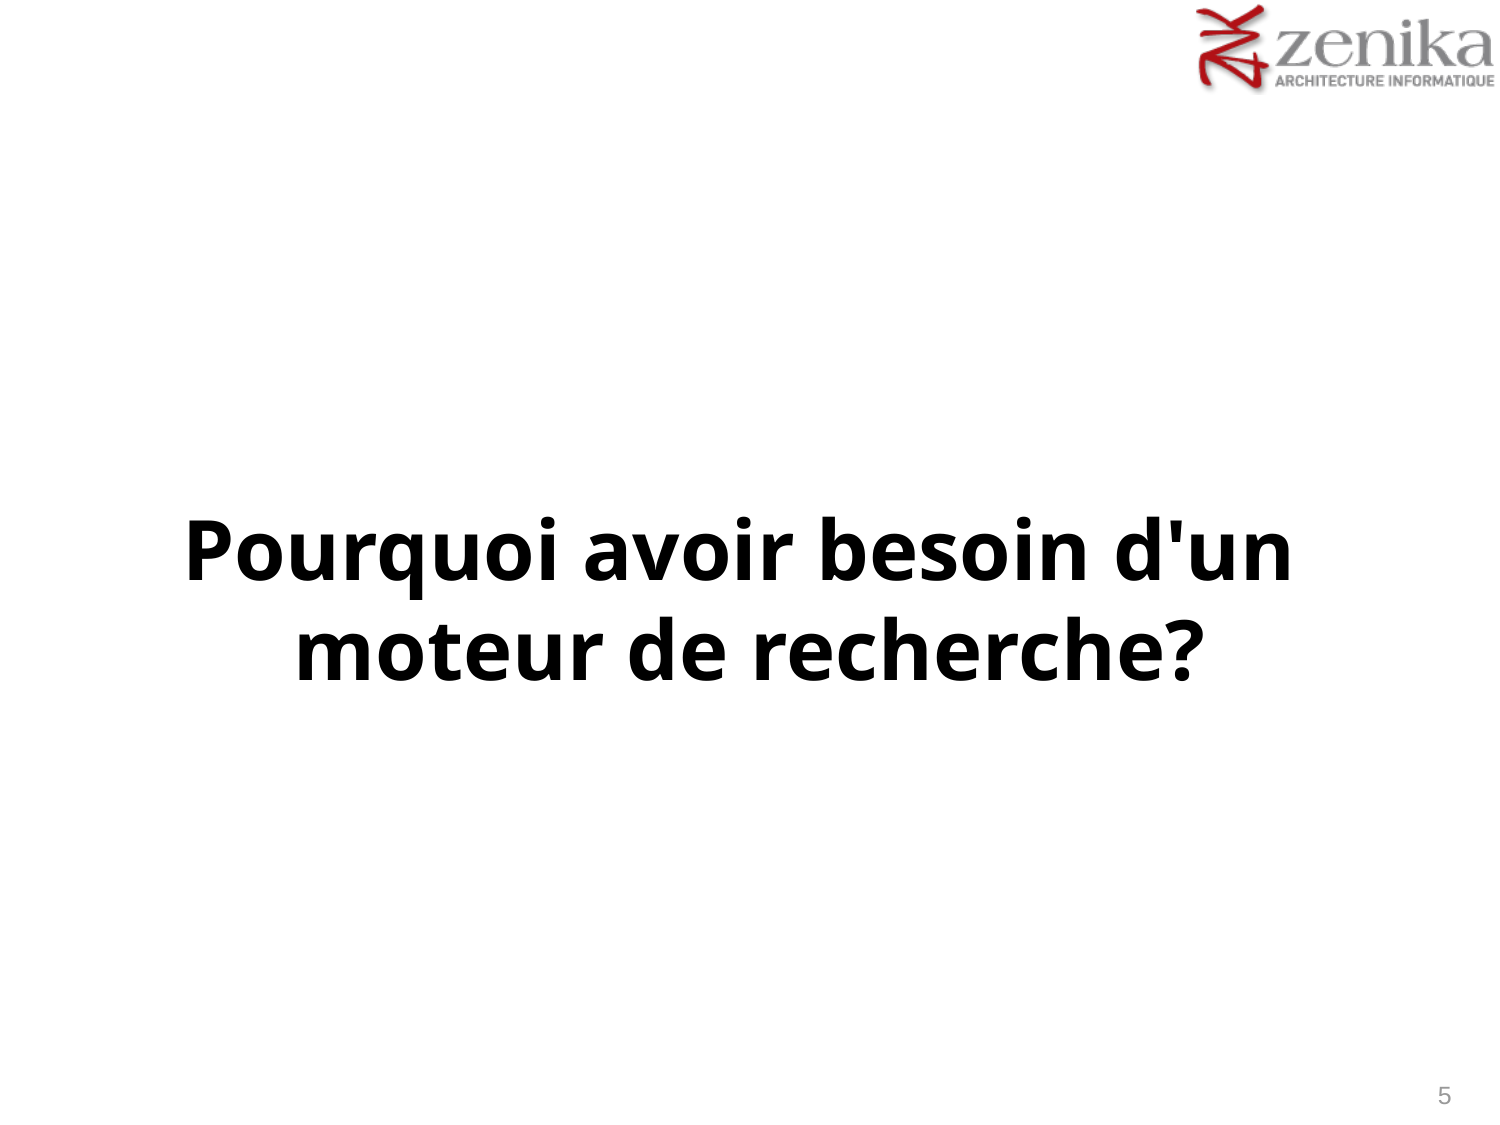

Pourquoi avoir besoin d'un
moteur de recherche?